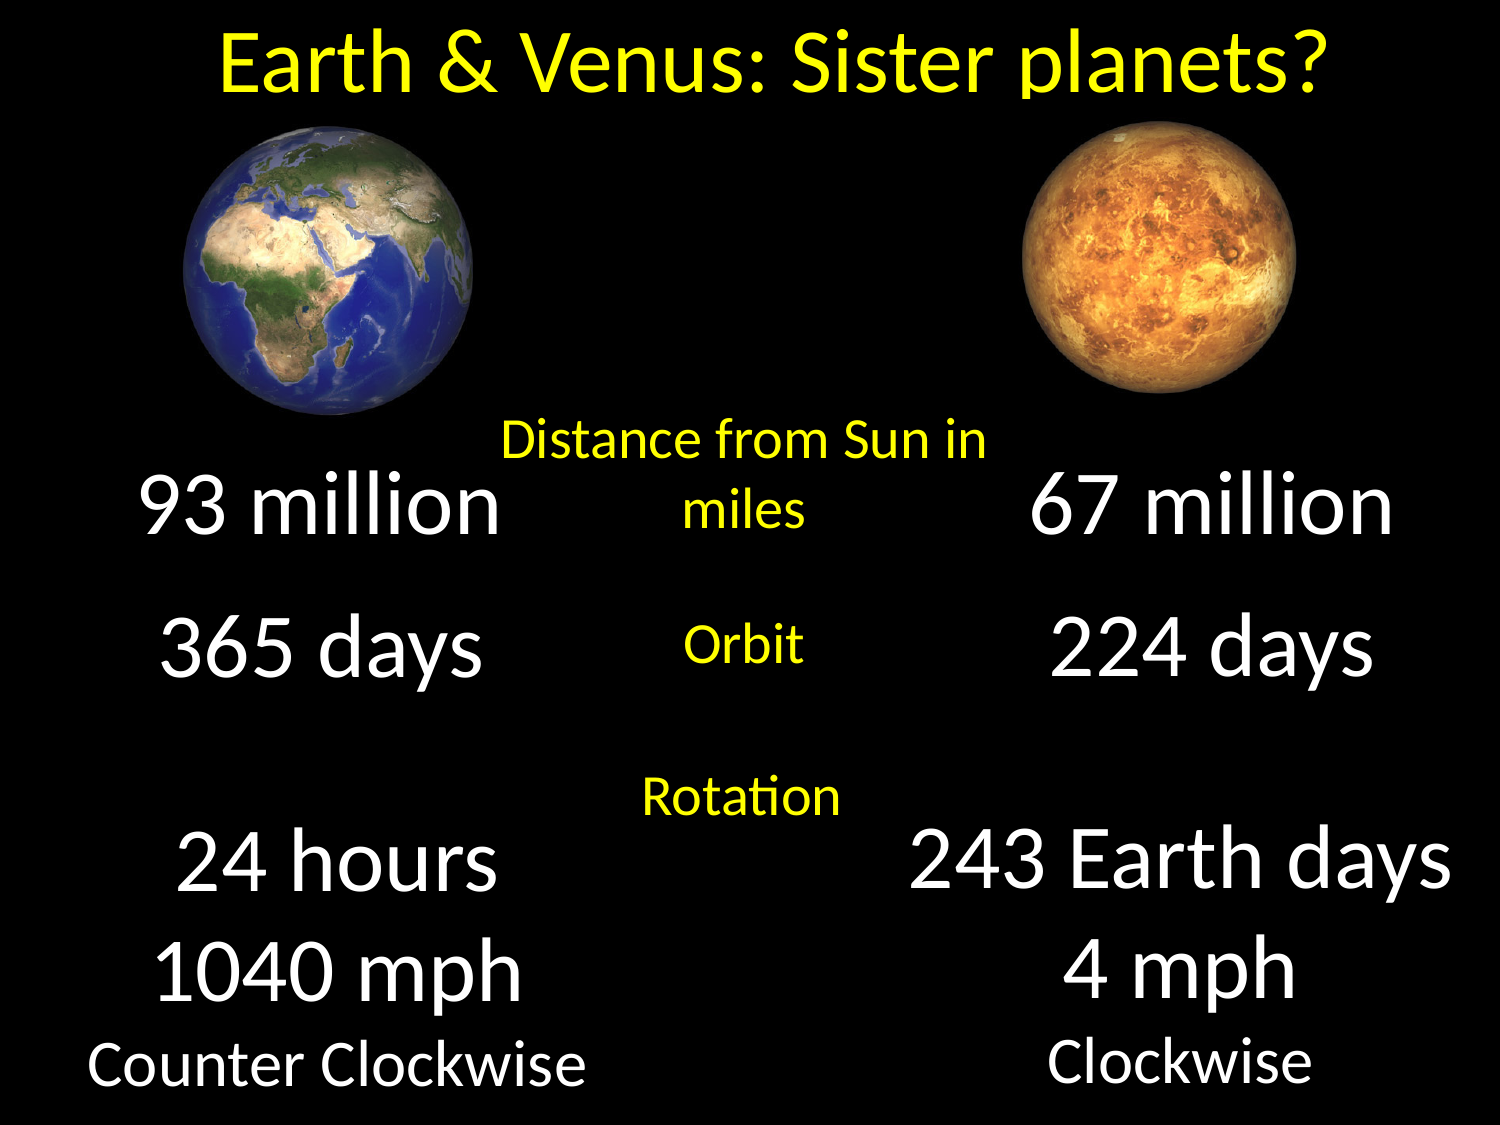

Earth & Venus: Sister planets?
Distance from Sun in miles
93 million
67 million
224 days
365 days
Orbit
Rotation
243 Earth days
4 mph
Clockwise
24 hours
1040 mph
Counter Clockwise